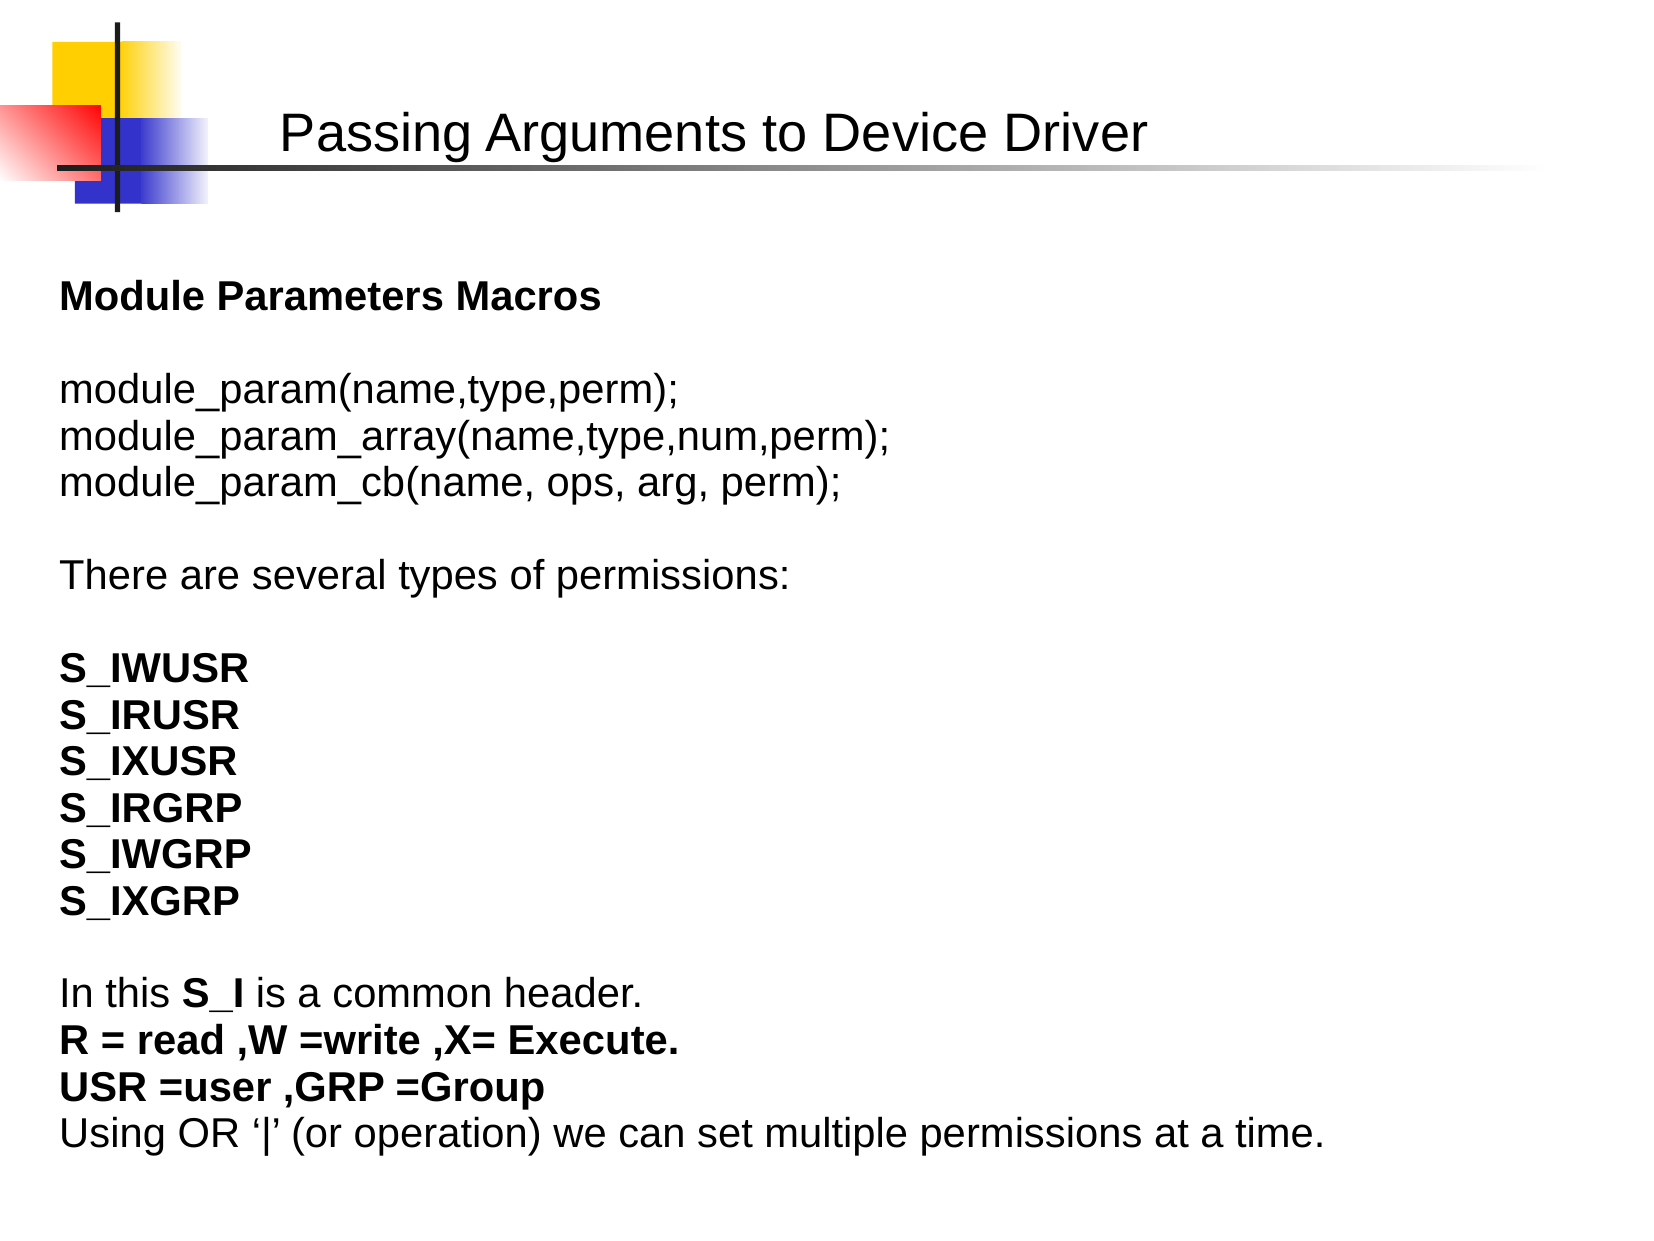

# Passing Arguments to Device Driver
Module Parameters Macros
module_param(name,type,perm);
module_param_array(name,type,num,perm);
module_param_cb(name, ops, arg, perm);
There are several types of permissions:
S_IWUSR
S_IRUSR
S_IXUSR
S_IRGRP
S_IWGRP
S_IXGRP
In this S_I is a common header.
R = read ,W =write ,X= Execute.
USR =user ,GRP =Group
Using OR ‘|’ (or operation) we can set multiple permissions at a time.